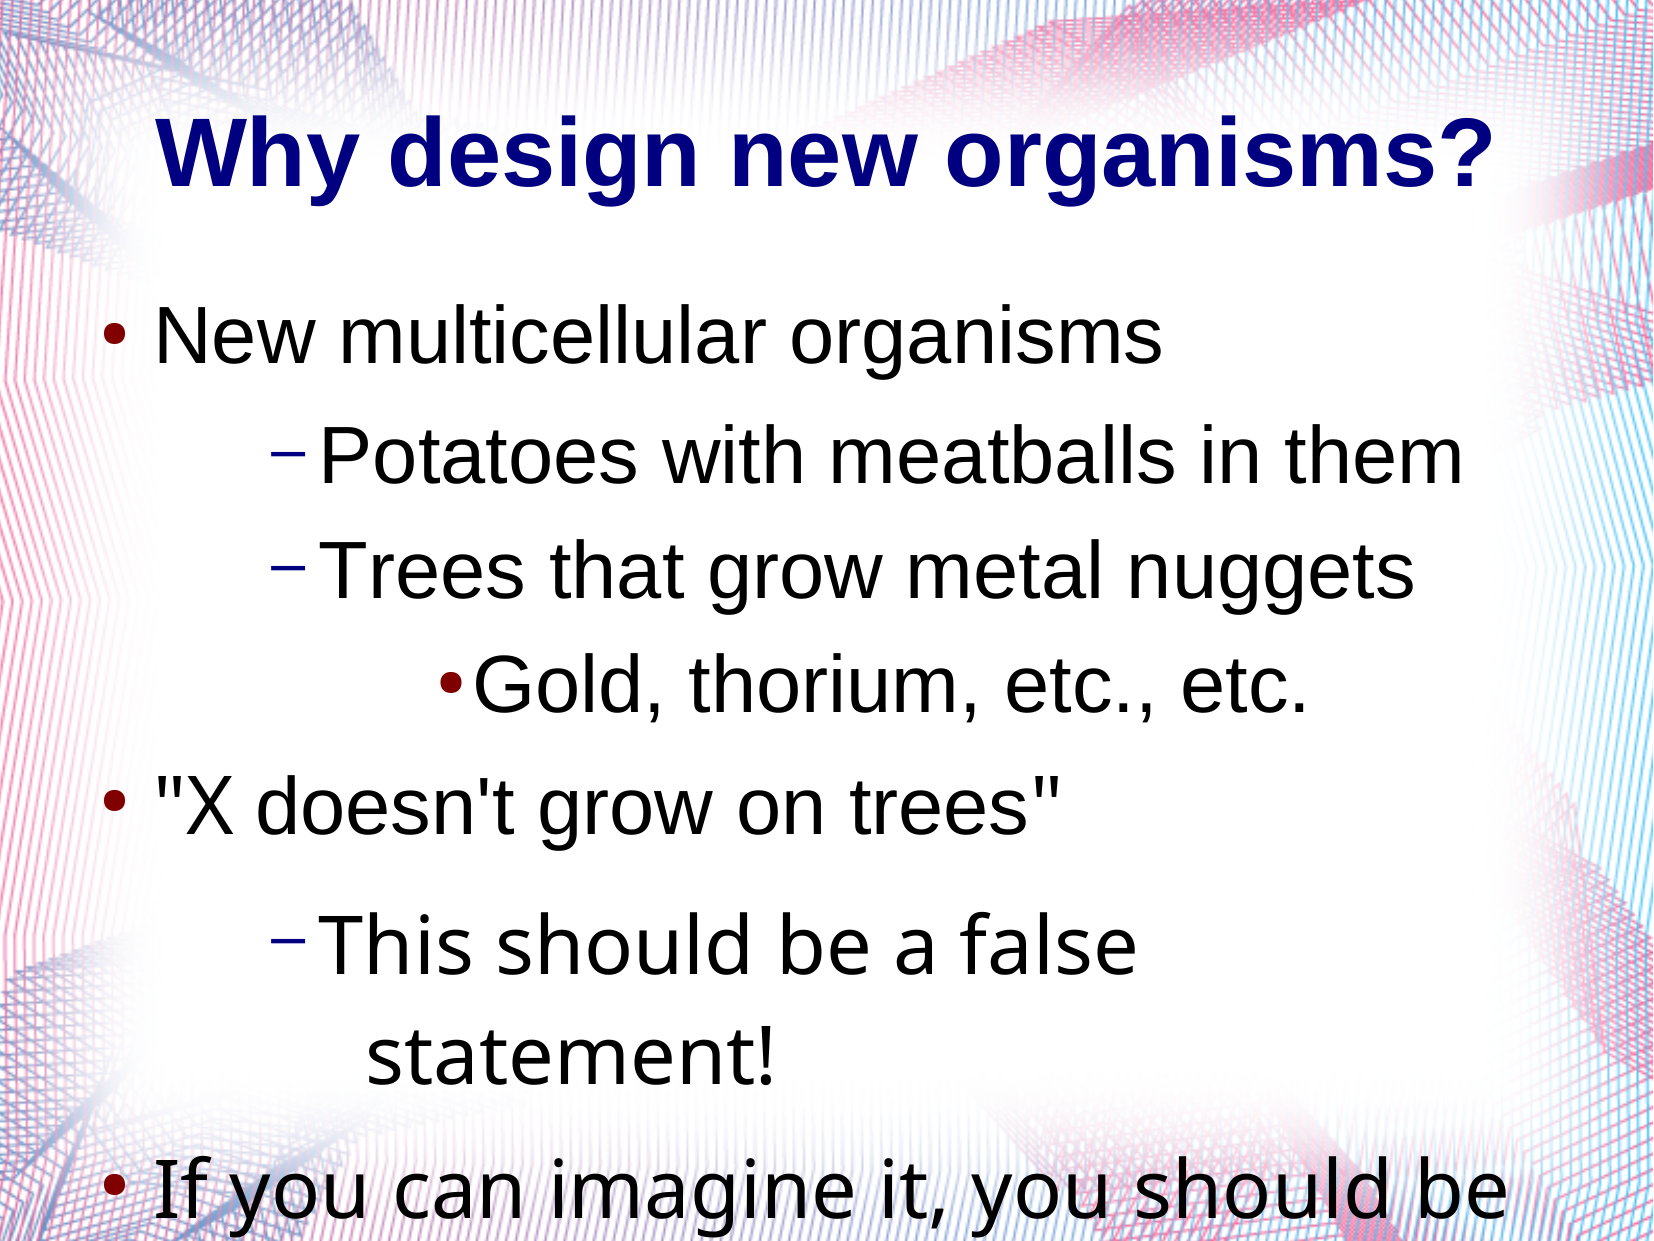

# Why design new organisms?
New multicellular organisms
Potatoes with meatballs in them
Trees that grow metal nuggets
Gold, thorium, etc., etc.
"X doesn't grow on trees"
This should be a false statement!
If you can imagine it, you should be able to grow it!